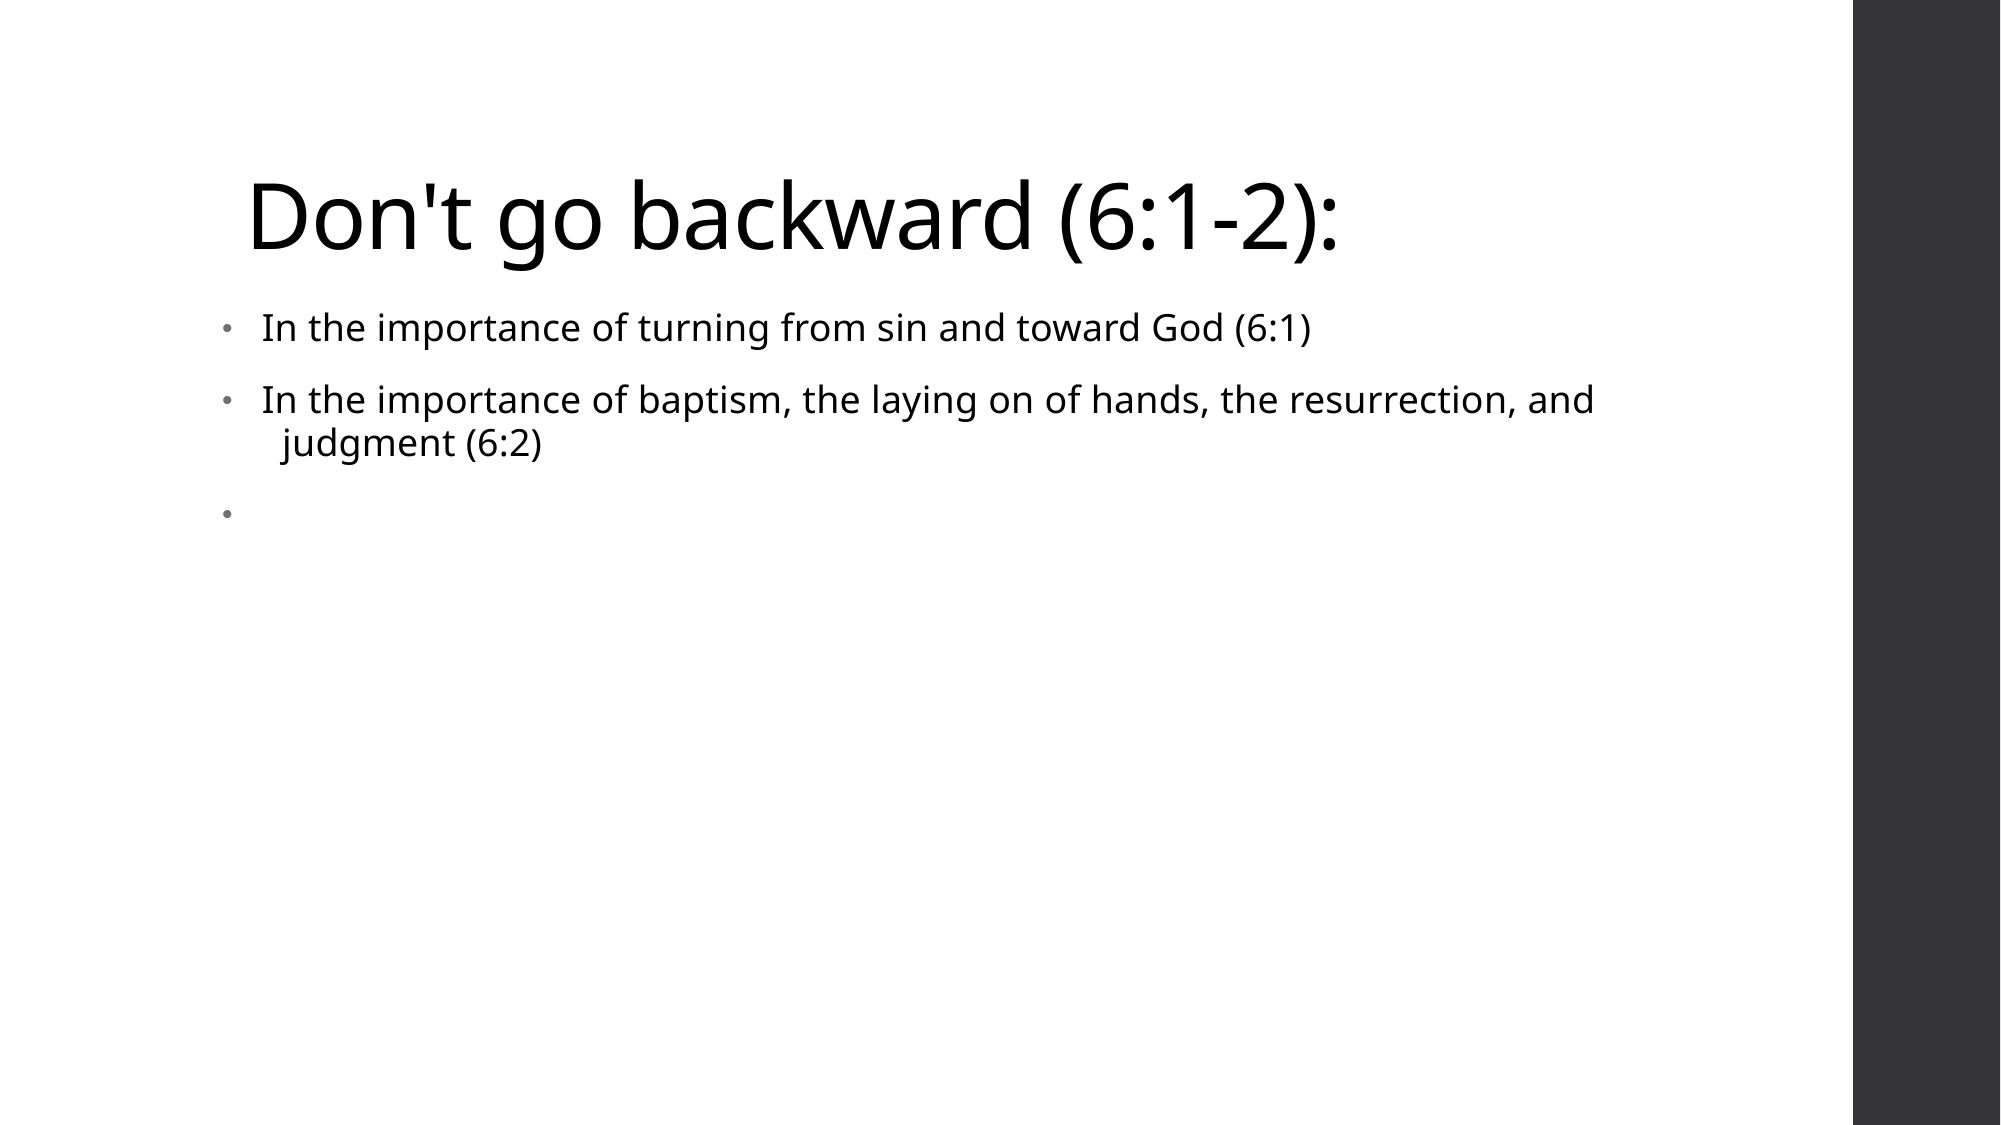

# Don't go backward (6:1-2):
 In the importance of turning from sin and toward God (6:1)
 In the importance of baptism, the laying on of hands, the resurrection, and judgment (6:2)